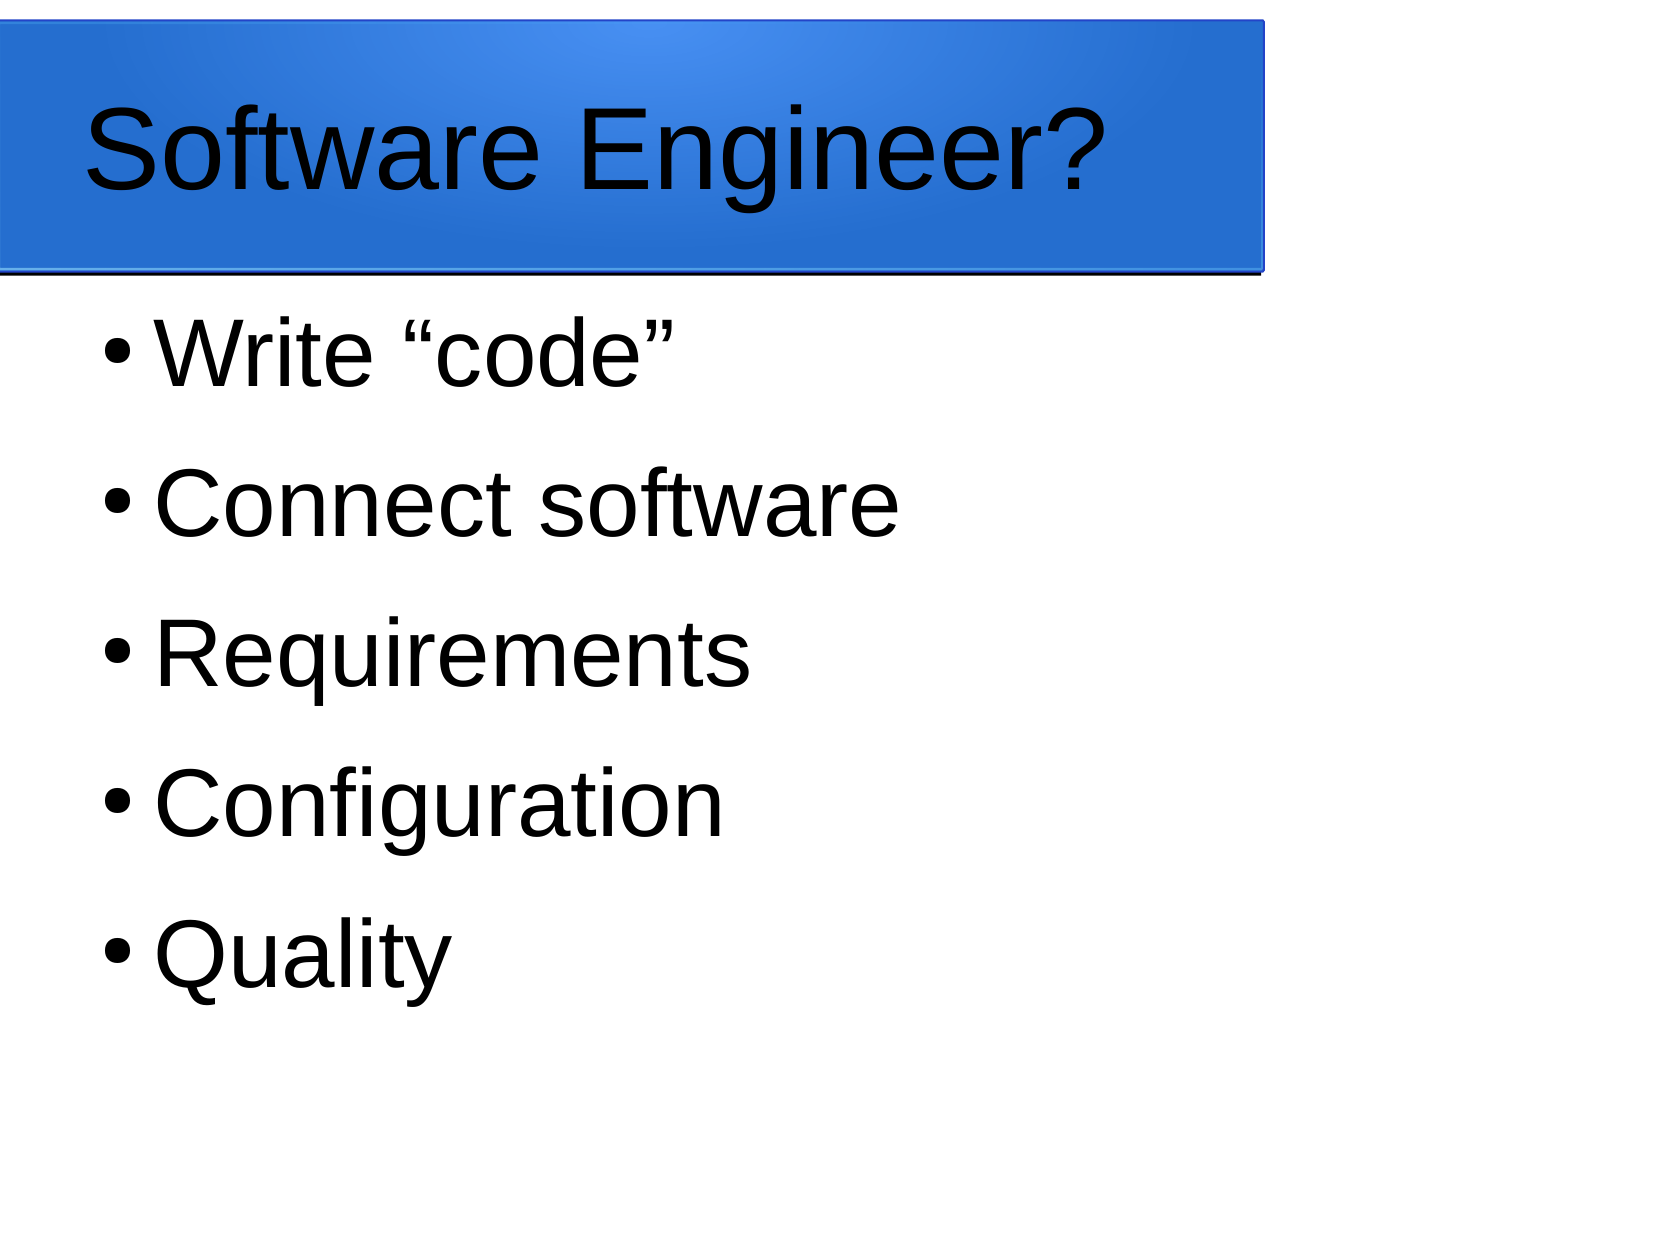

# Software Engineer?
Write “code”
Connect software
Requirements
Configuration
Quality